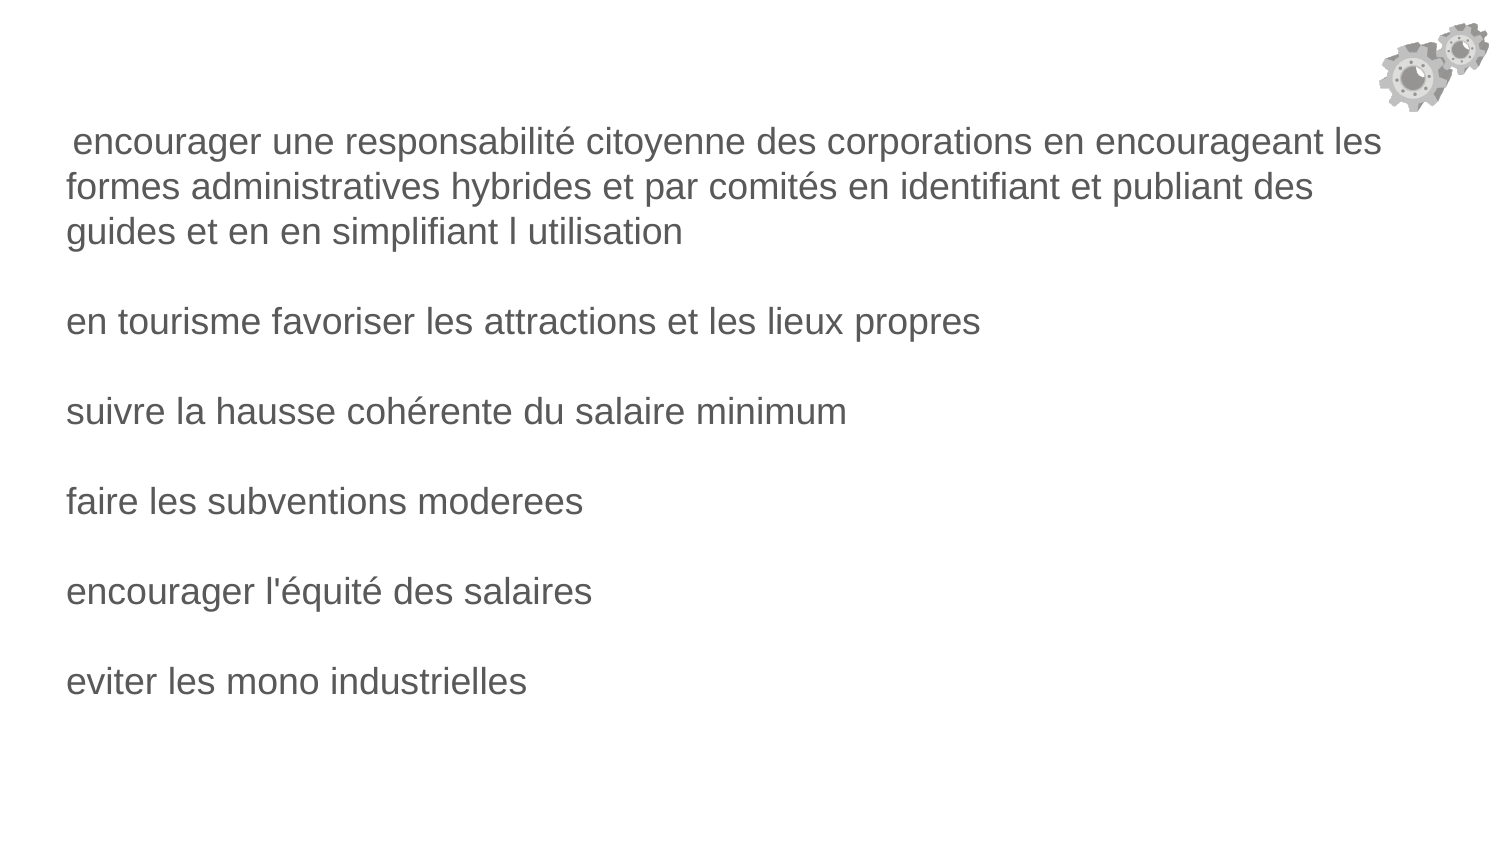

#
 encourager une responsabilité citoyenne des corporations en encourageant les formes administratives hybrides et par comités en identifiant et publiant des guides et en en simplifiant l utilisation
en tourisme favoriser les attractions et les lieux propres
suivre la hausse cohérente du salaire minimum
faire les subventions moderees
encourager l'équité des salaires
eviter les mono industrielles